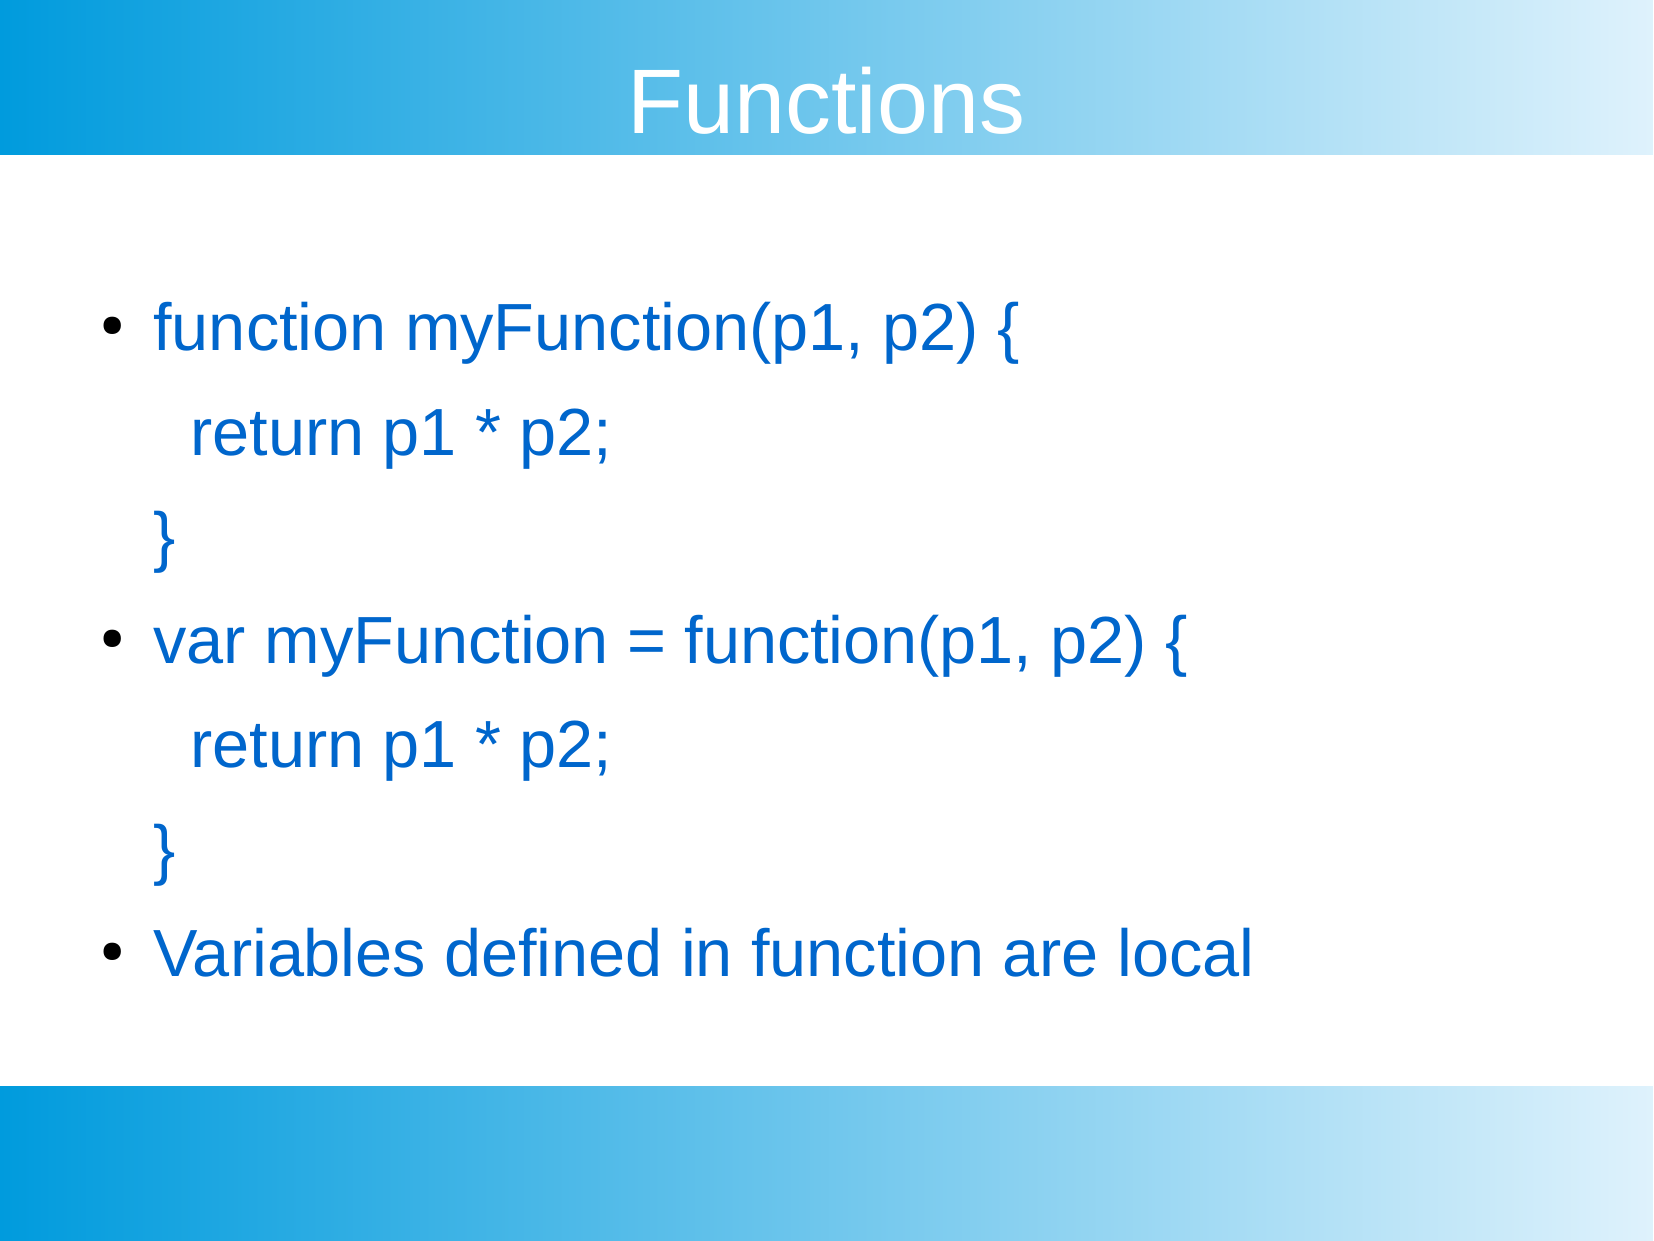

# Functions
function myFunction(p1, p2) {
 return p1 * p2;
}
var myFunction = function(p1, p2) {
 return p1 * p2;
}
Variables defined in function are local